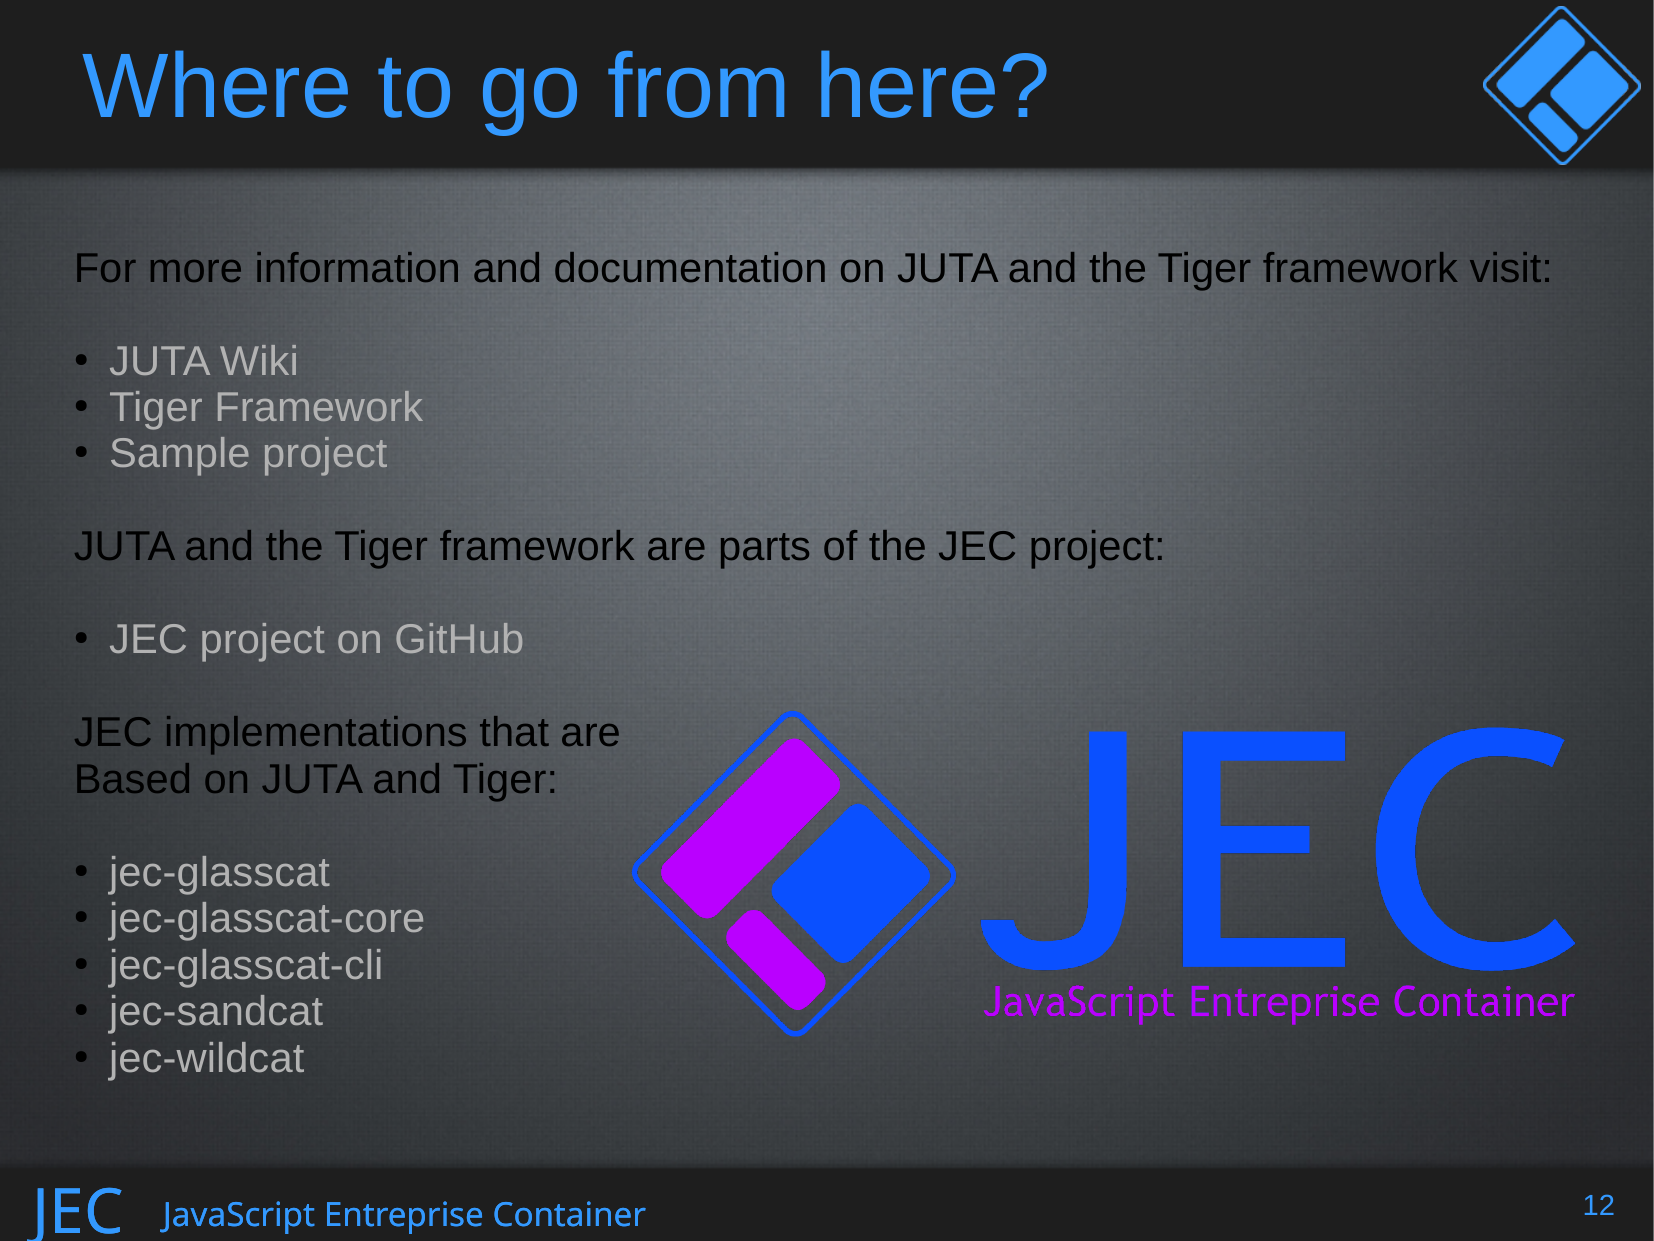

# Where to go from here?
For more information and documentation on JUTA and the Tiger framework visit:
JUTA Wiki
Tiger Framework
Sample project
JUTA and the Tiger framework are parts of the JEC project:
JEC project on GitHub
JEC implementations that are
Based on JUTA and Tiger:
jec-glasscat
jec-glasscat-core
jec-glasscat-cli
jec-sandcat
jec-wildcat
JEC
JEC
12
JavaScript Entreprise Container
JavaScript Entreprise Container